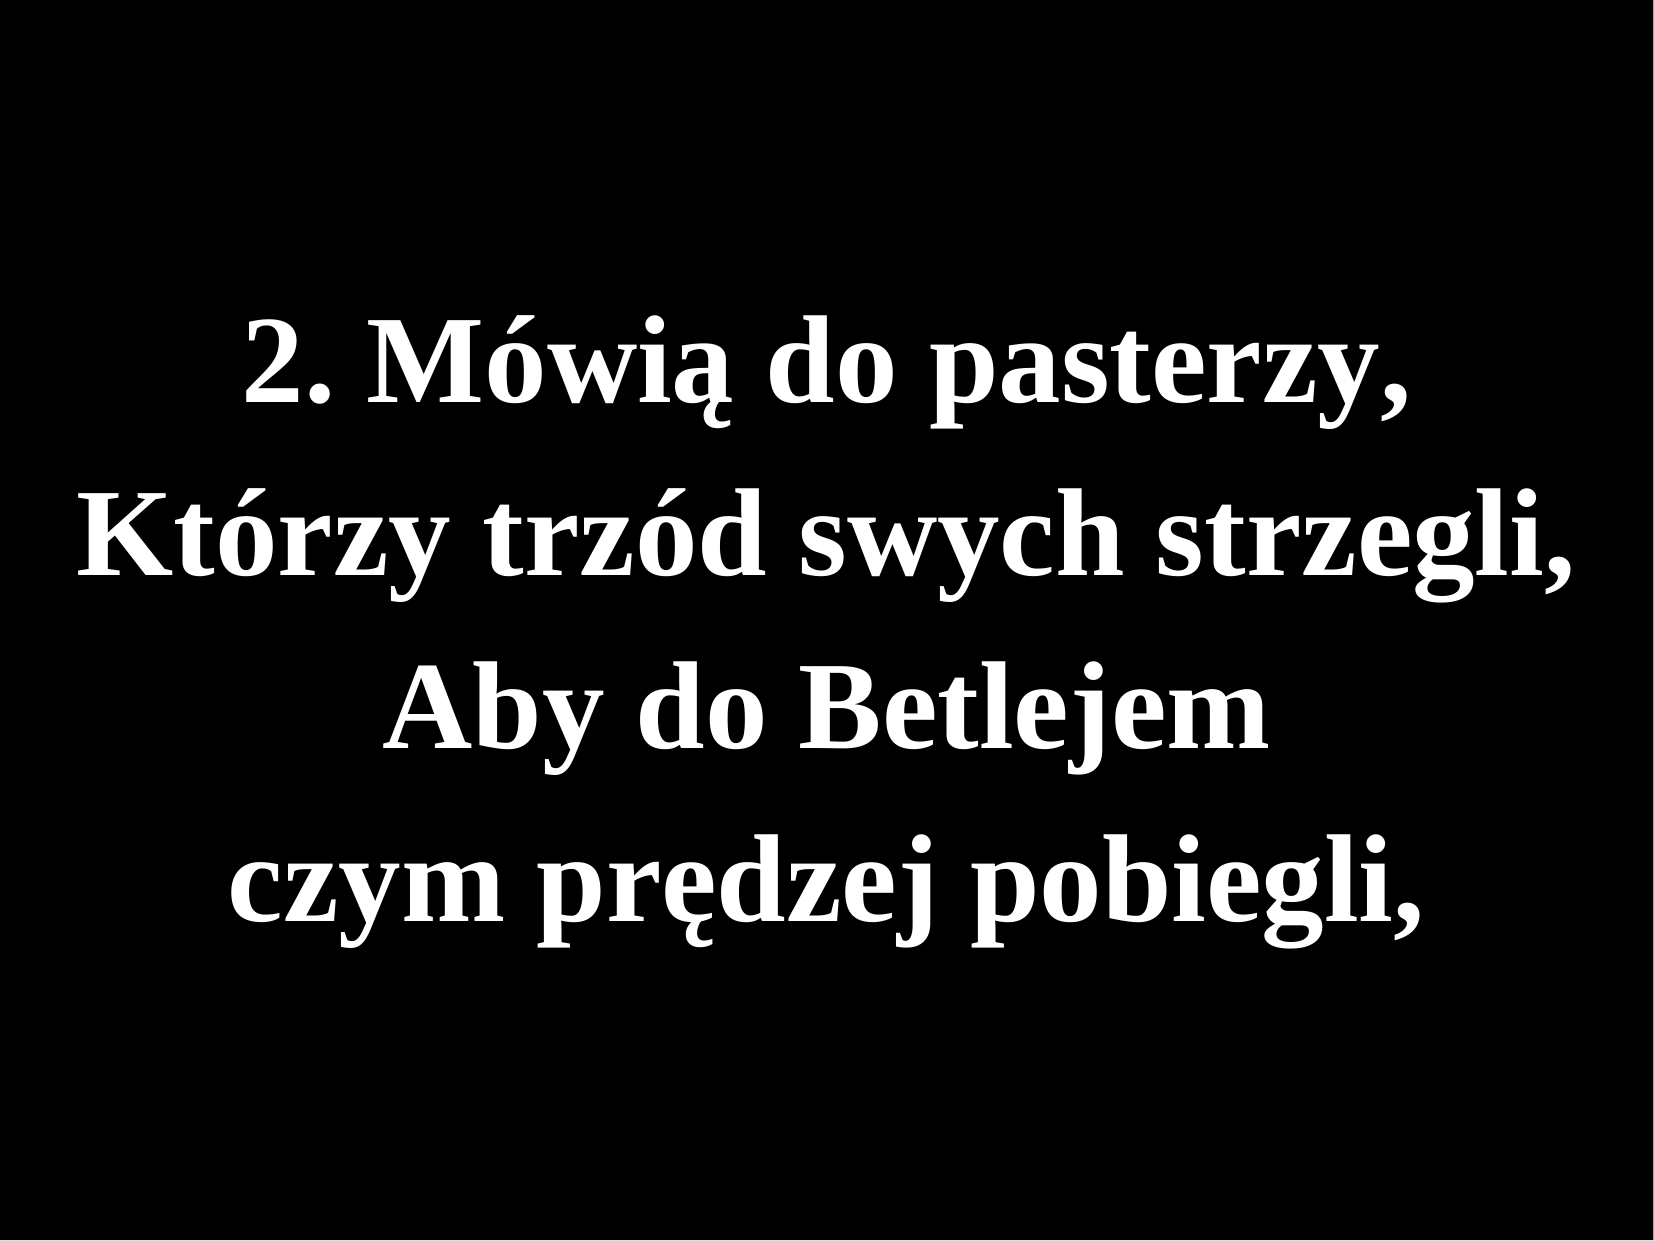

# 2. Mówią do pasterzy, ppp Którzy trzód swych strzegli, ppp Aby do Betlejem ppp czym prędzej pobiegli,